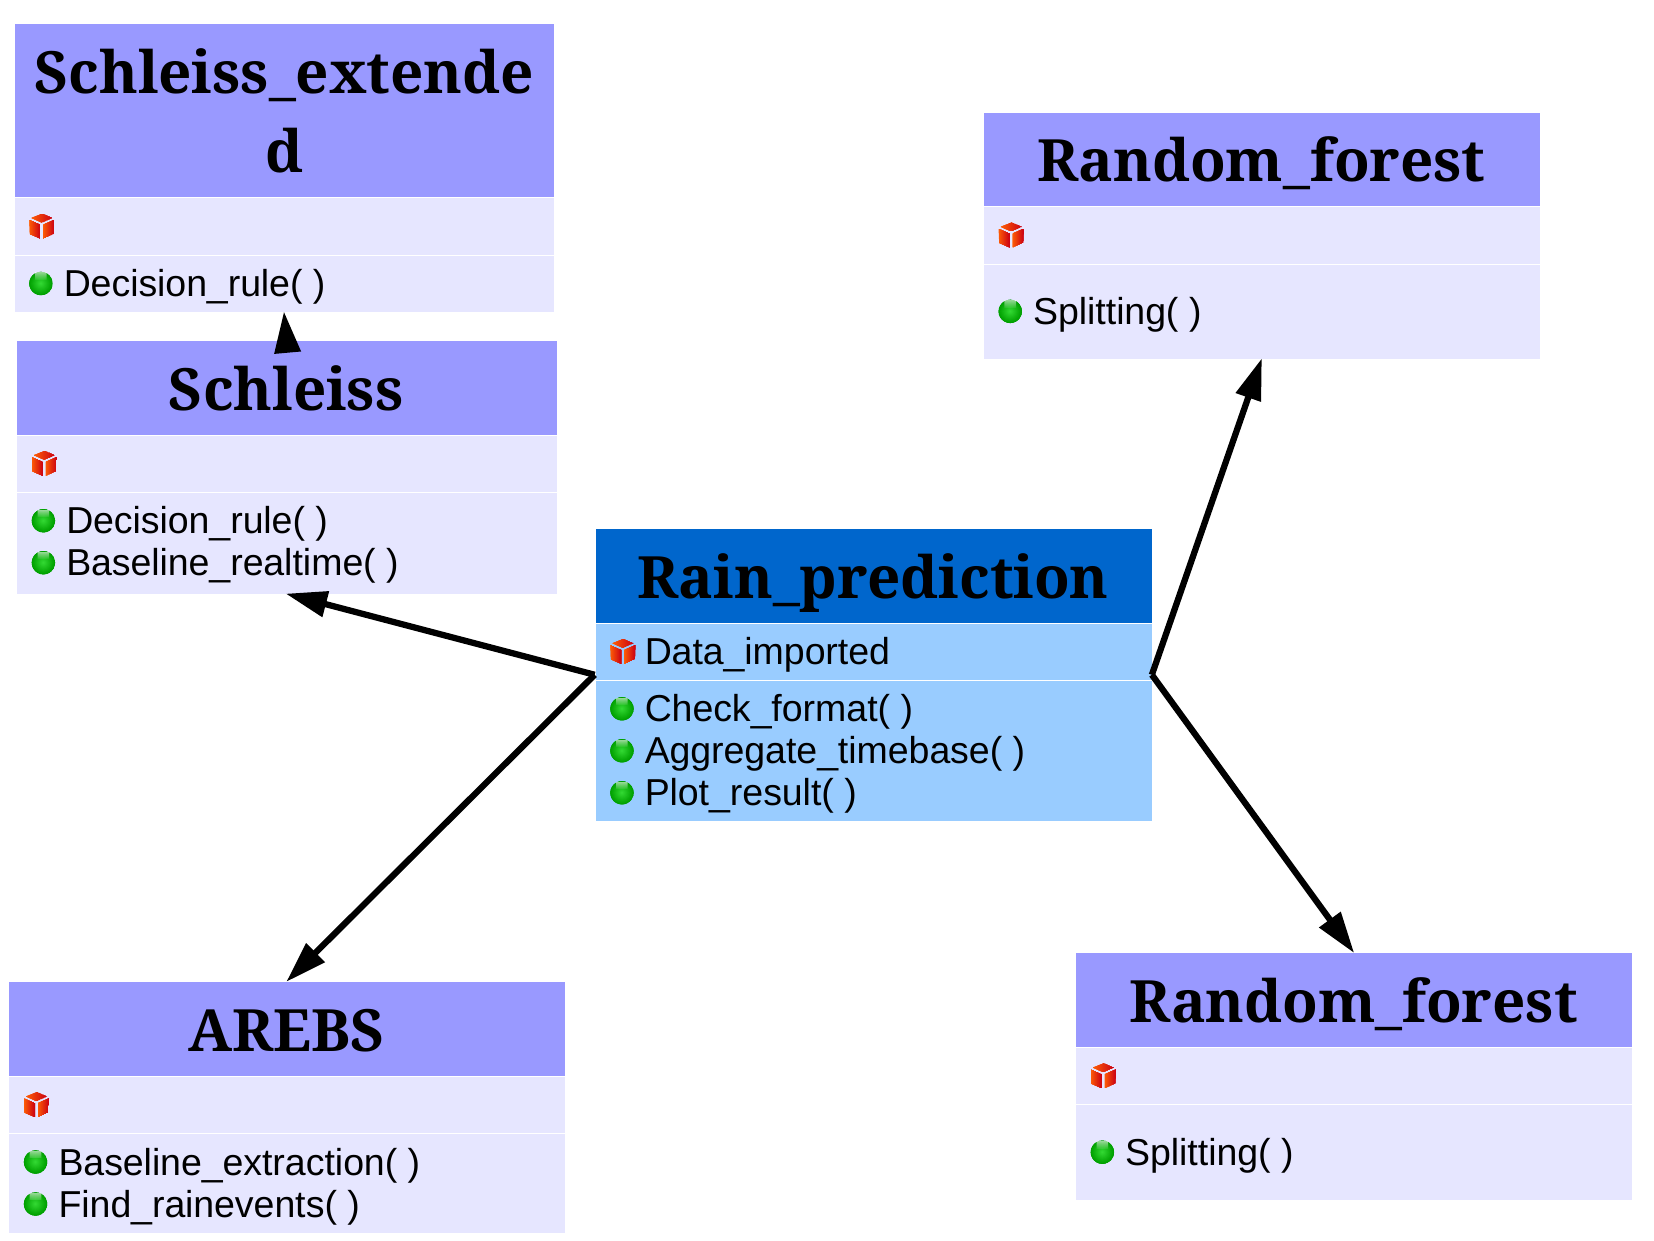

| Schleiss\_extended |
| --- |
| |
| Decision\_rule( ) |
| Random\_forest |
| --- |
| |
| Splitting( ) |
| Schleiss |
| --- |
| |
| Decision\_rule( ) Baseline\_realtime( ) |
| Rain\_prediction |
| --- |
| Data\_imported |
| Check\_format( ) Aggregate\_timebase( ) Plot\_result( ) |
| Random\_forest |
| --- |
| |
| Splitting( ) |
| AREBS |
| --- |
| |
| Baseline\_extraction( ) Find\_rainevents( ) |